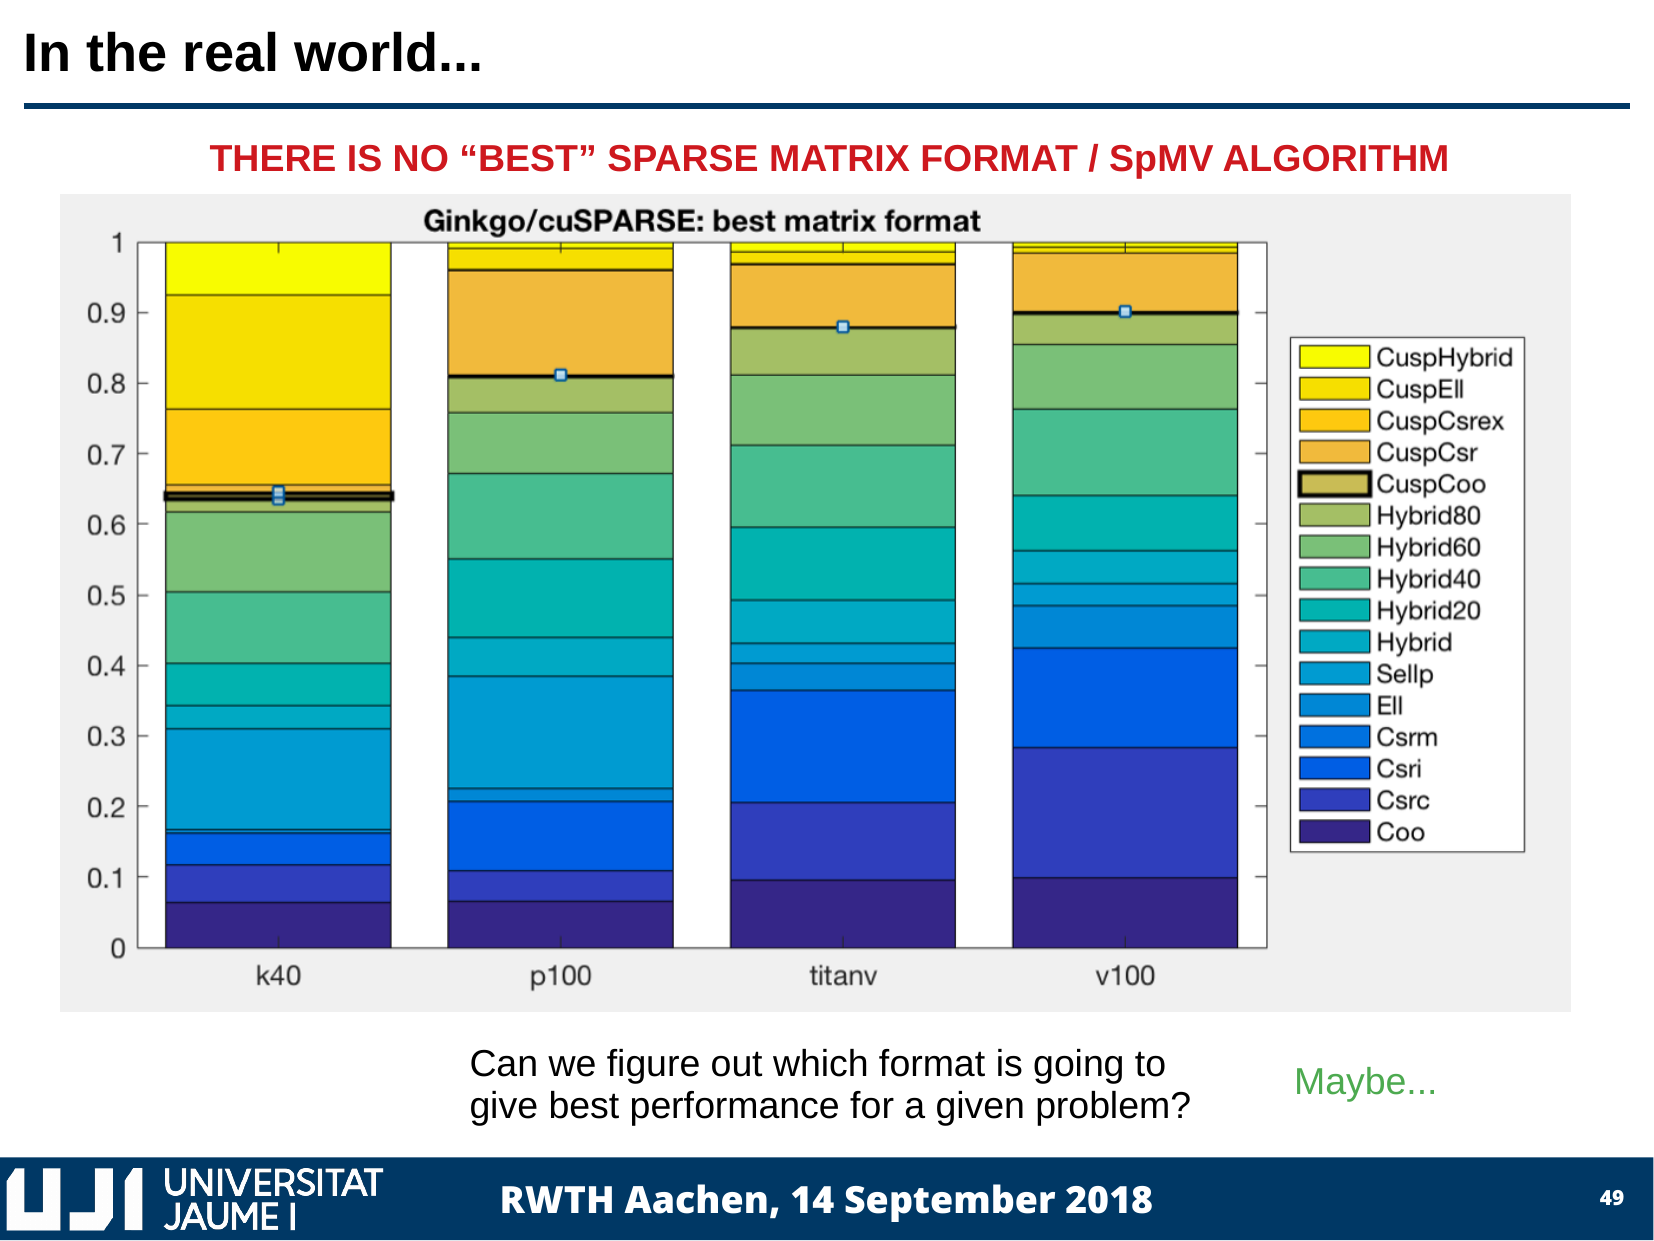

# In the real world...
THERE IS NO “BEST” SPARSE MATRIX FORMAT / SpMV ALGORITHM
Can we figure out which format is going to give best performance for a given problem?
Maybe...
RWTH Aachen, 14 September 2018
49